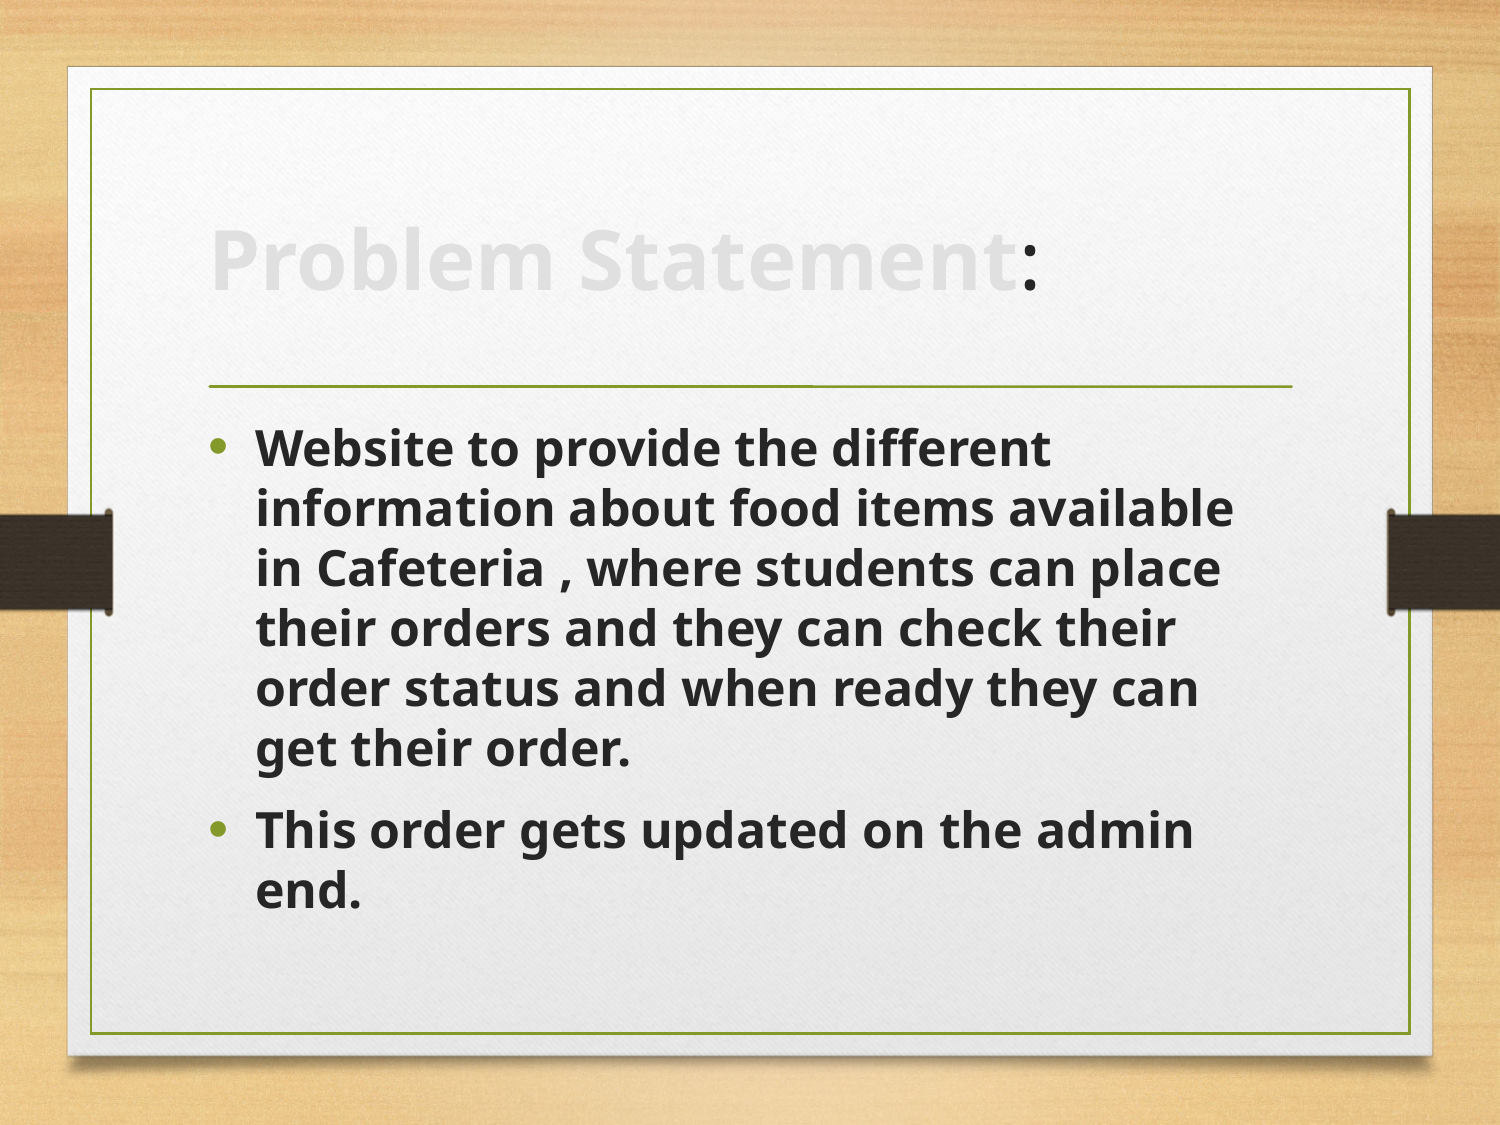

# Problem Statement:
Website to provide the different information about food items available in Cafeteria , where students can place their orders and they can check their order status and when ready they can get their order.
This order gets updated on the admin end.